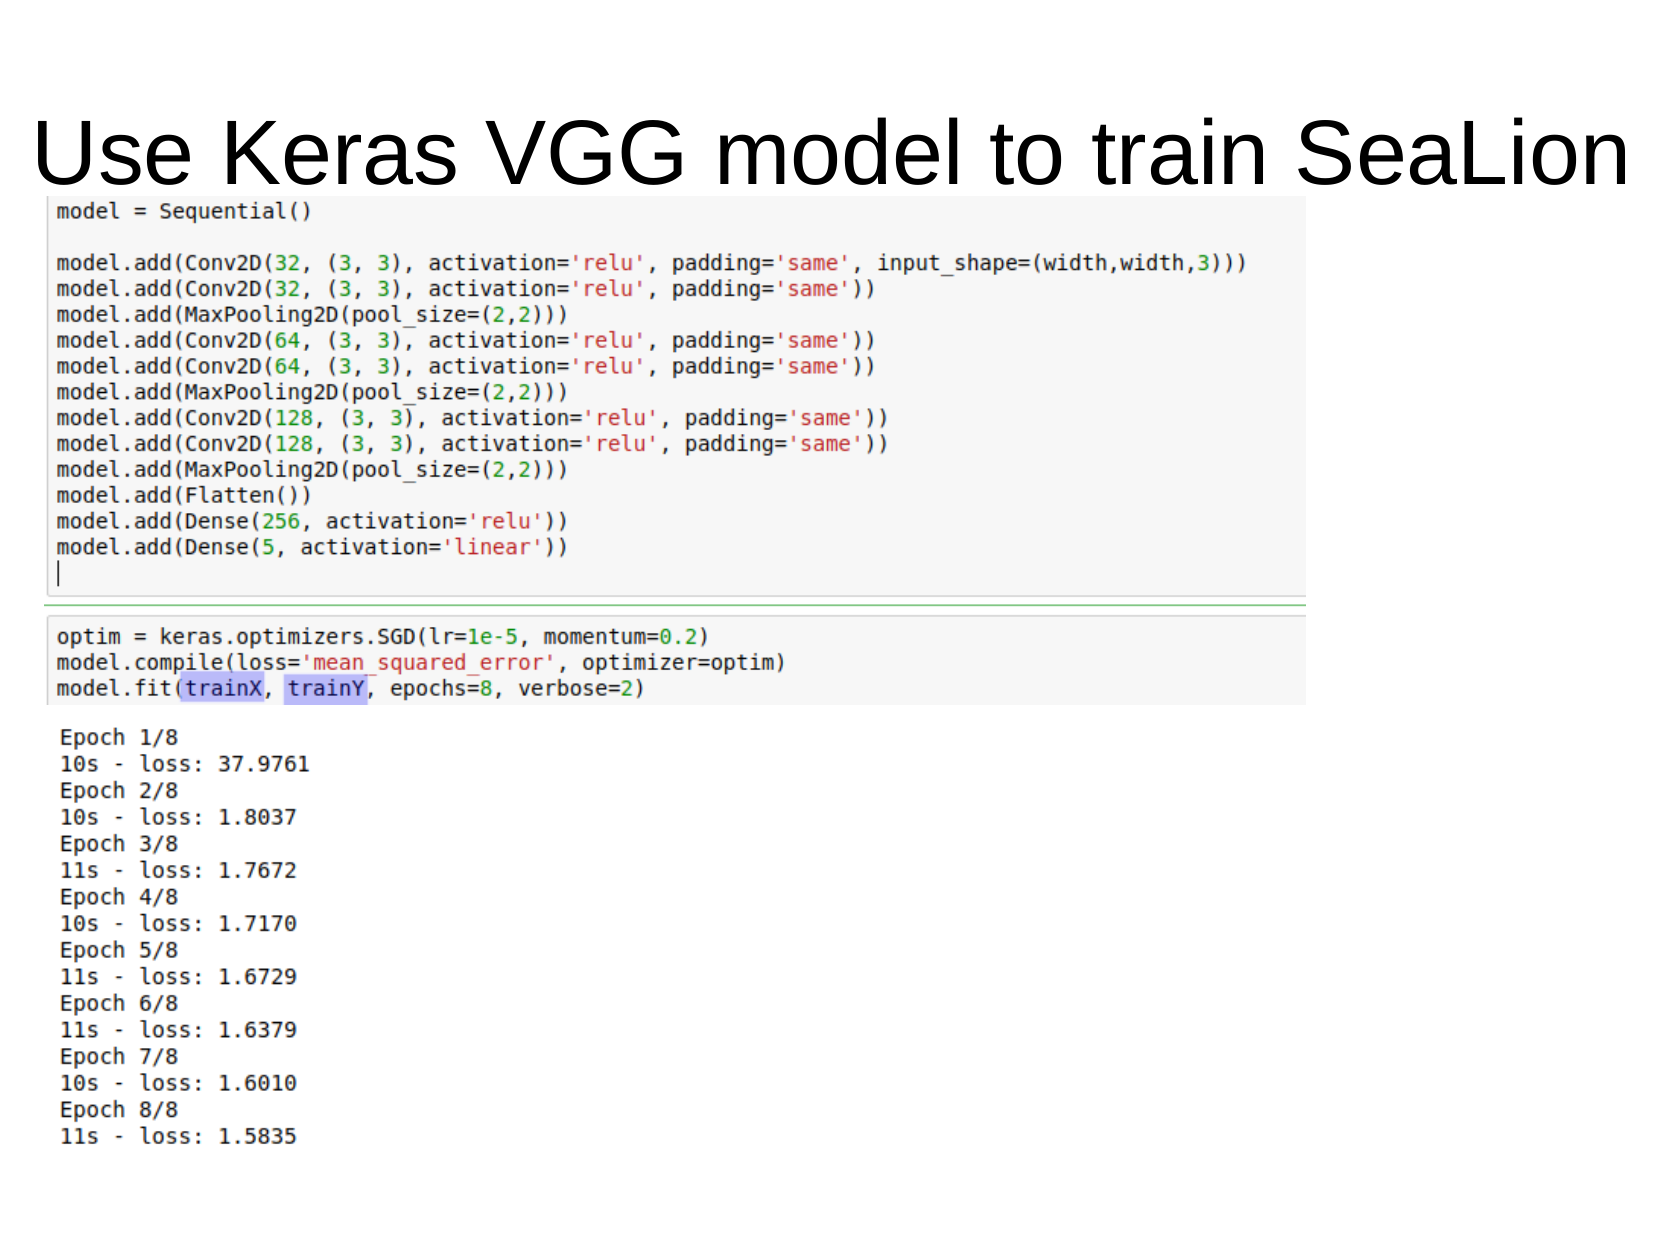

# Use Keras VGG model to train SeaLion